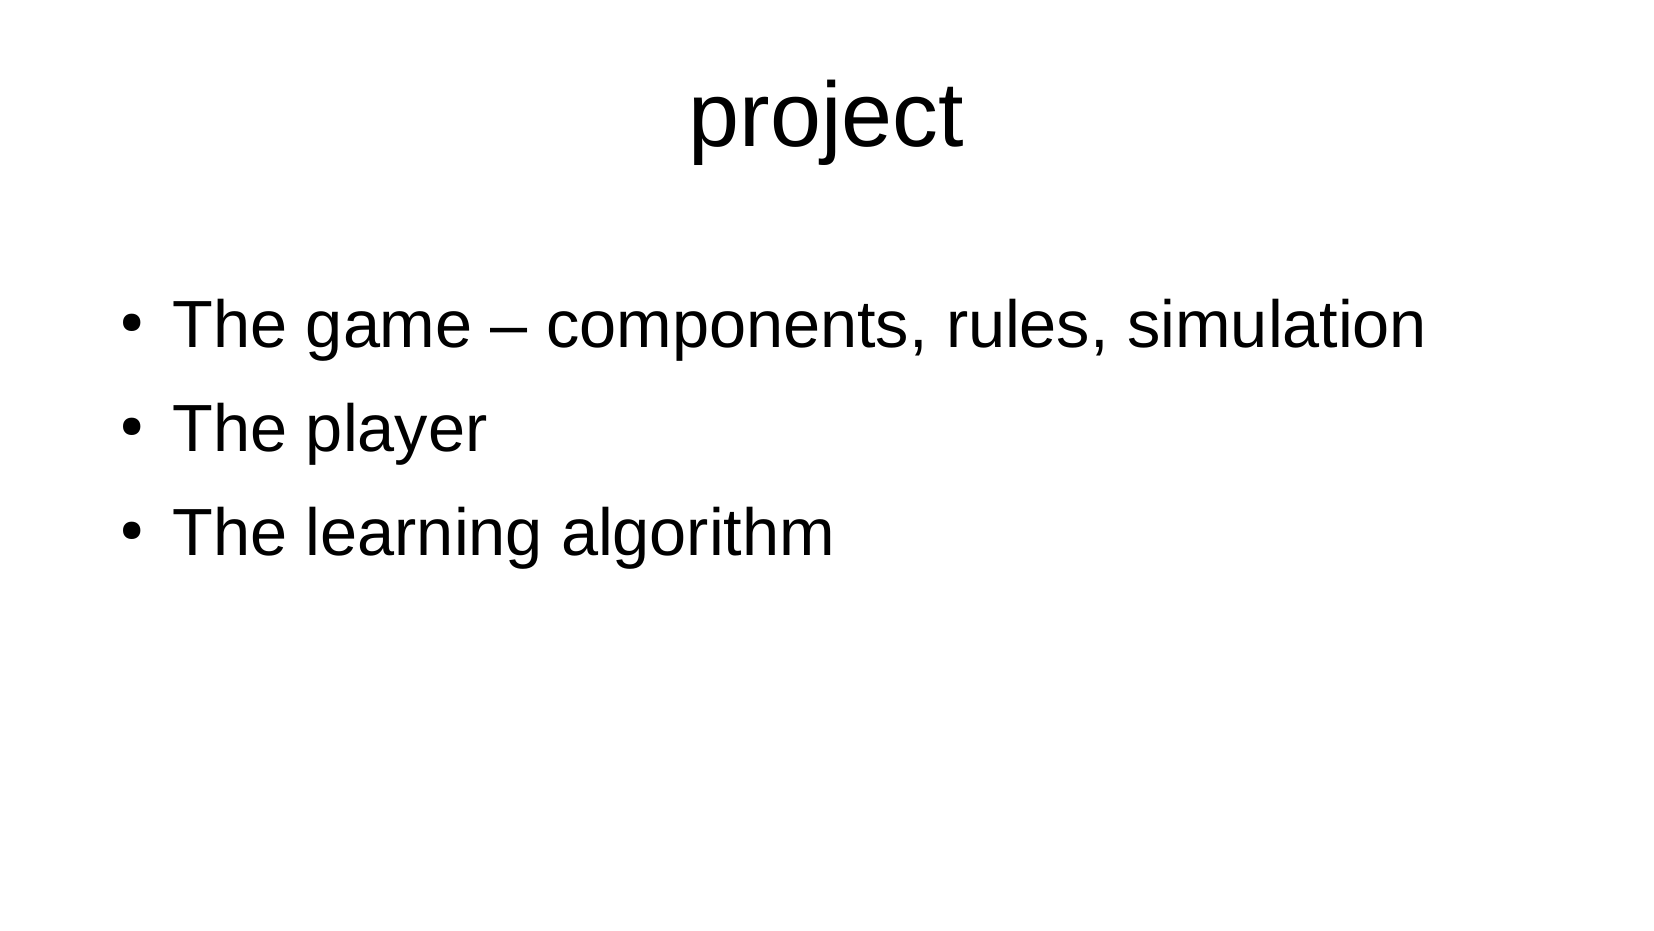

# project
The game – components, rules, simulation
The player
The learning algorithm